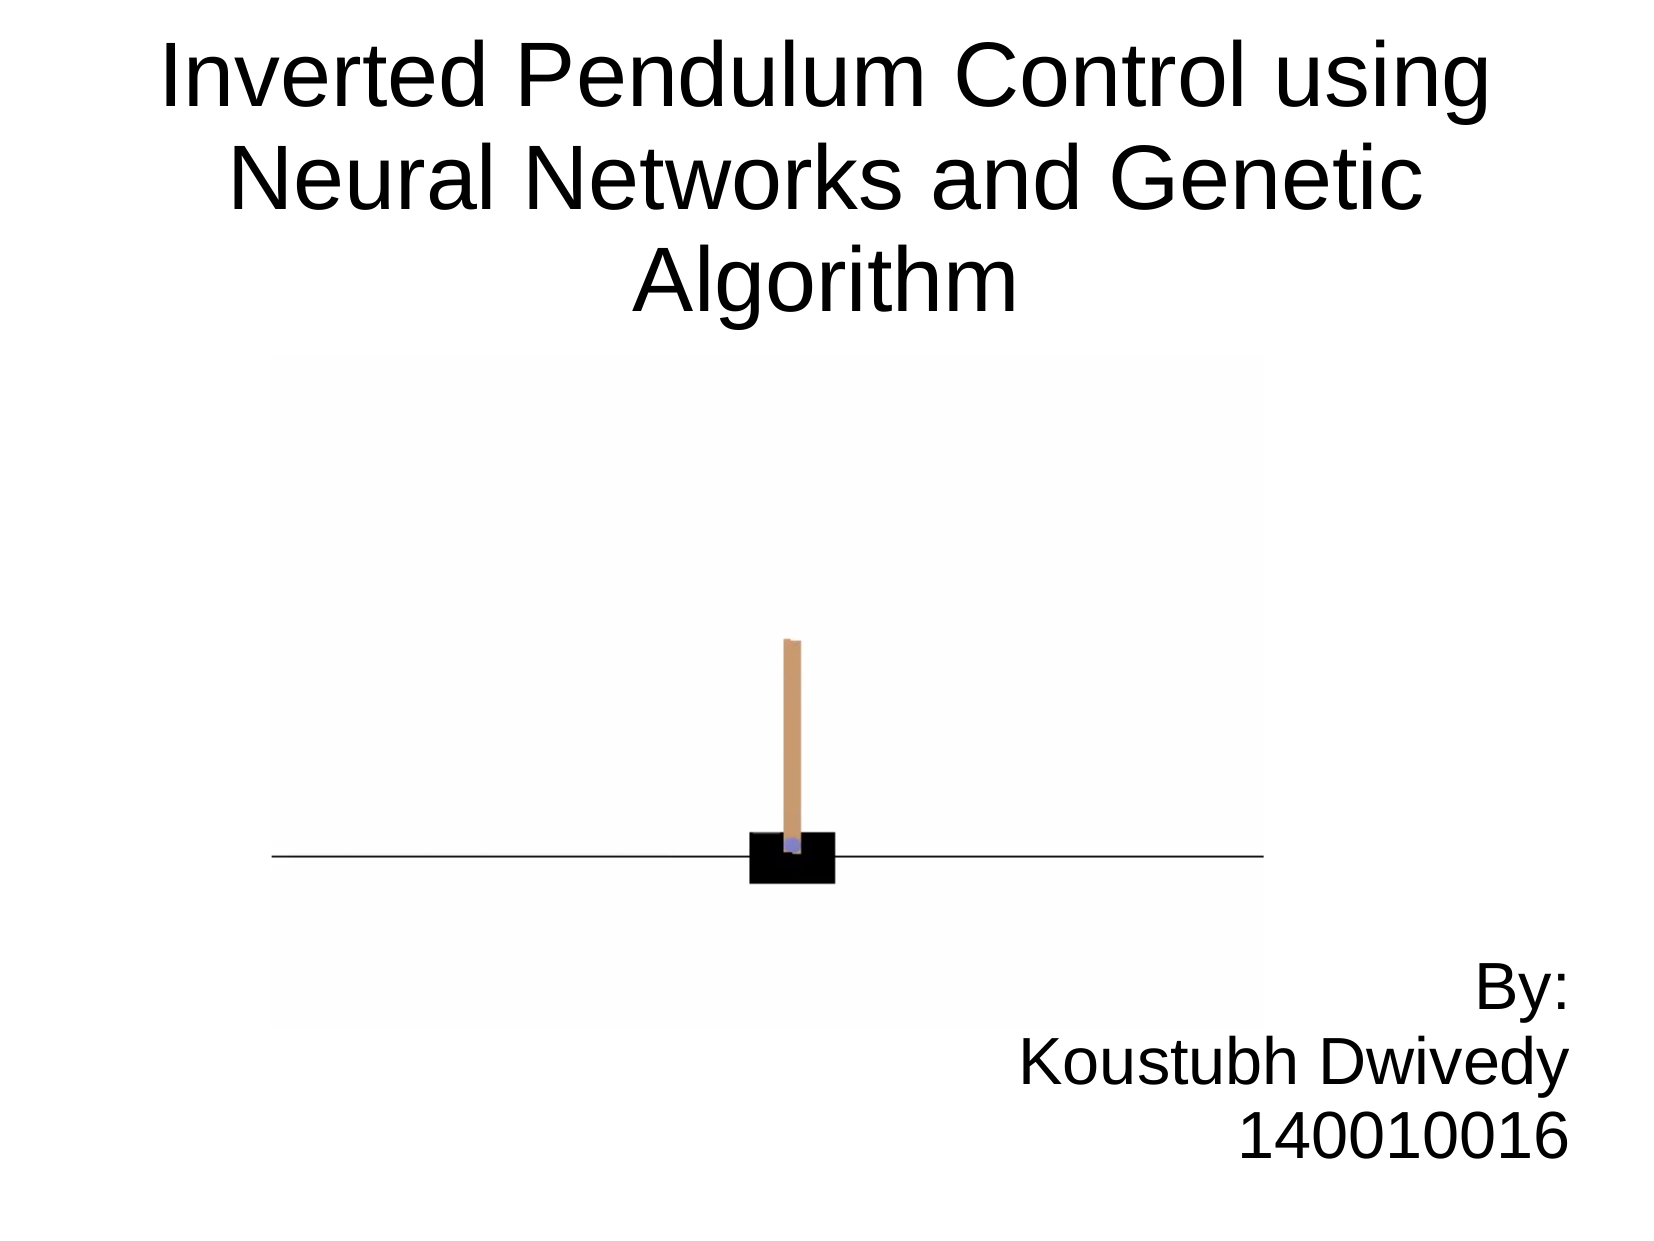

# Inverted Pendulum Control using Neural Networks and Genetic Algorithm
By:
Koustubh Dwivedy
140010016